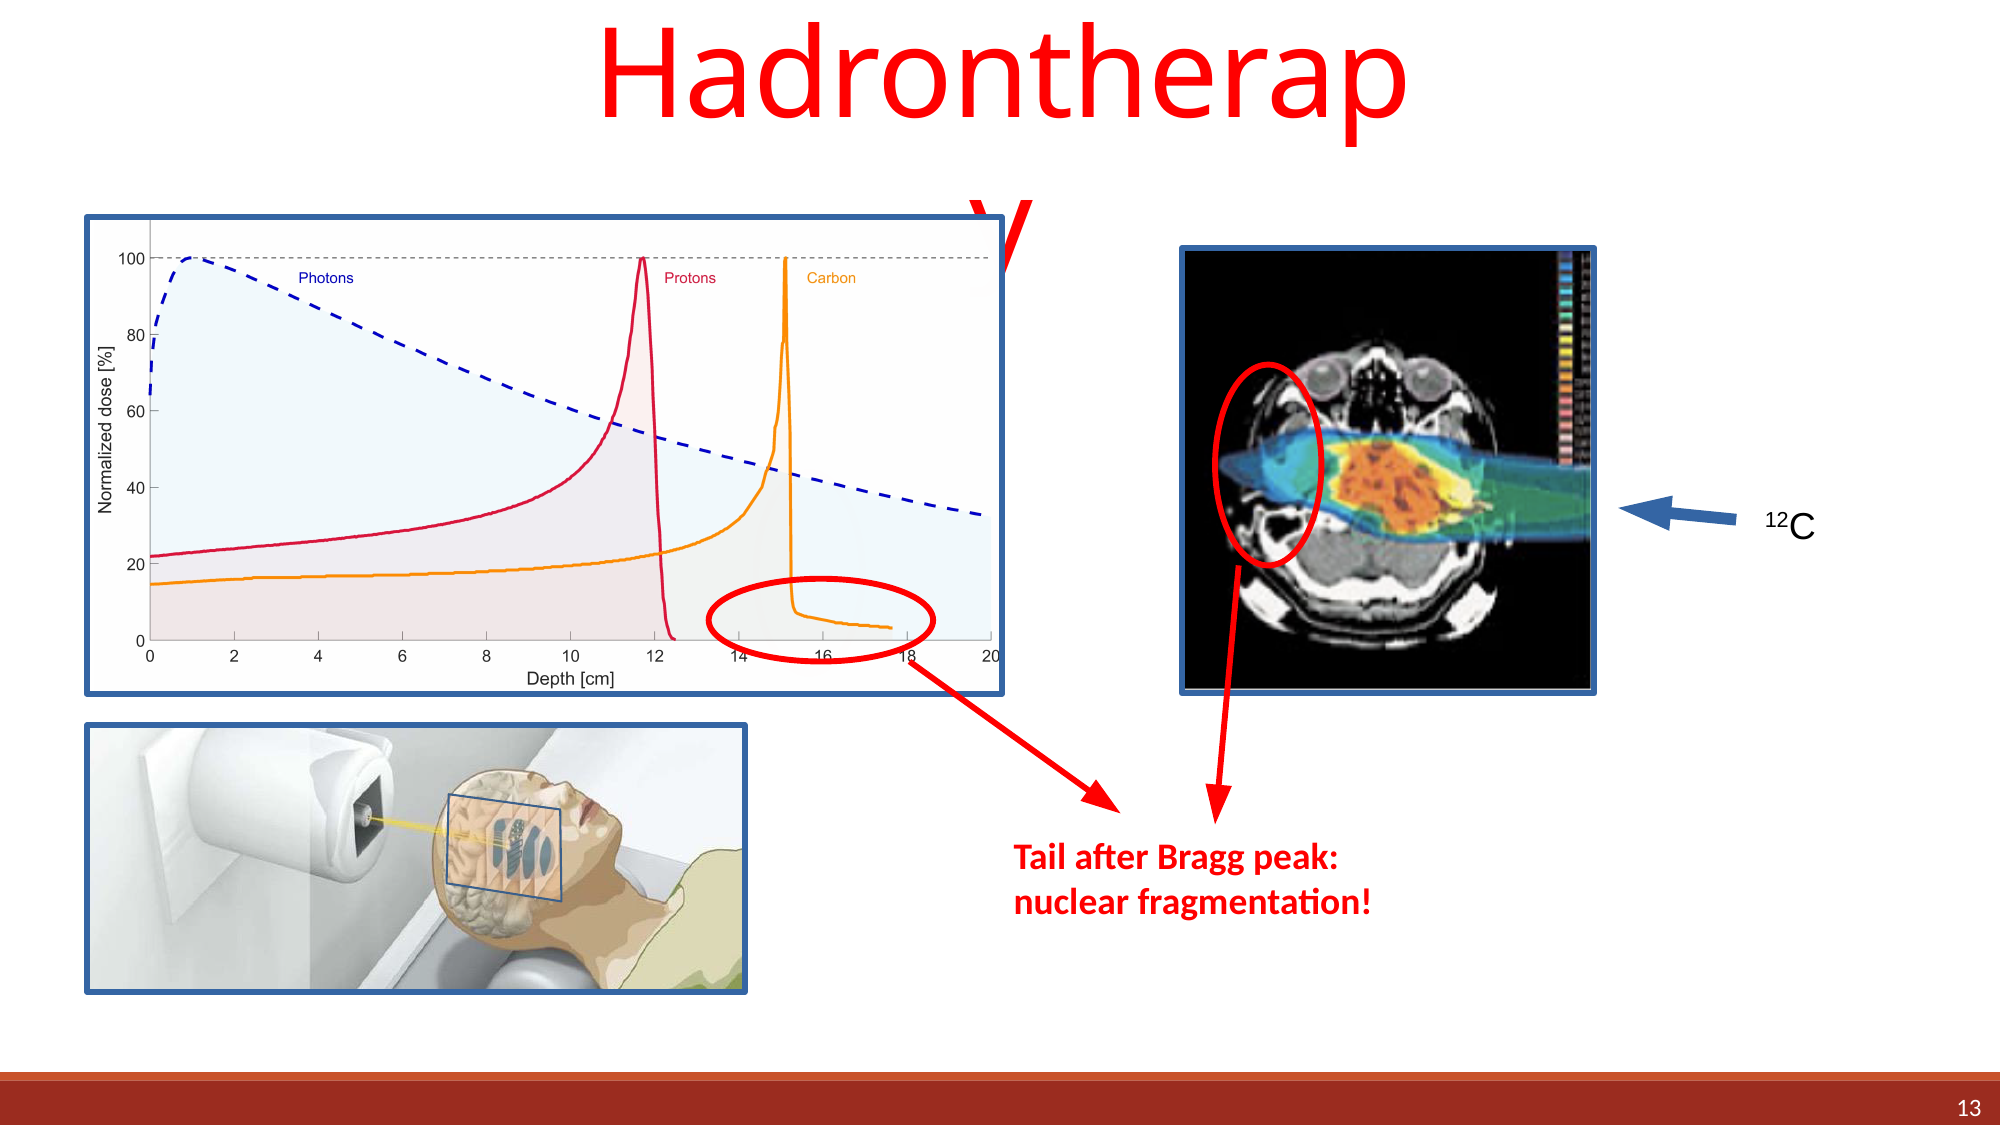

Hadrontherapy
12C
Tail after Bragg peak:
nuclear fragmentation!